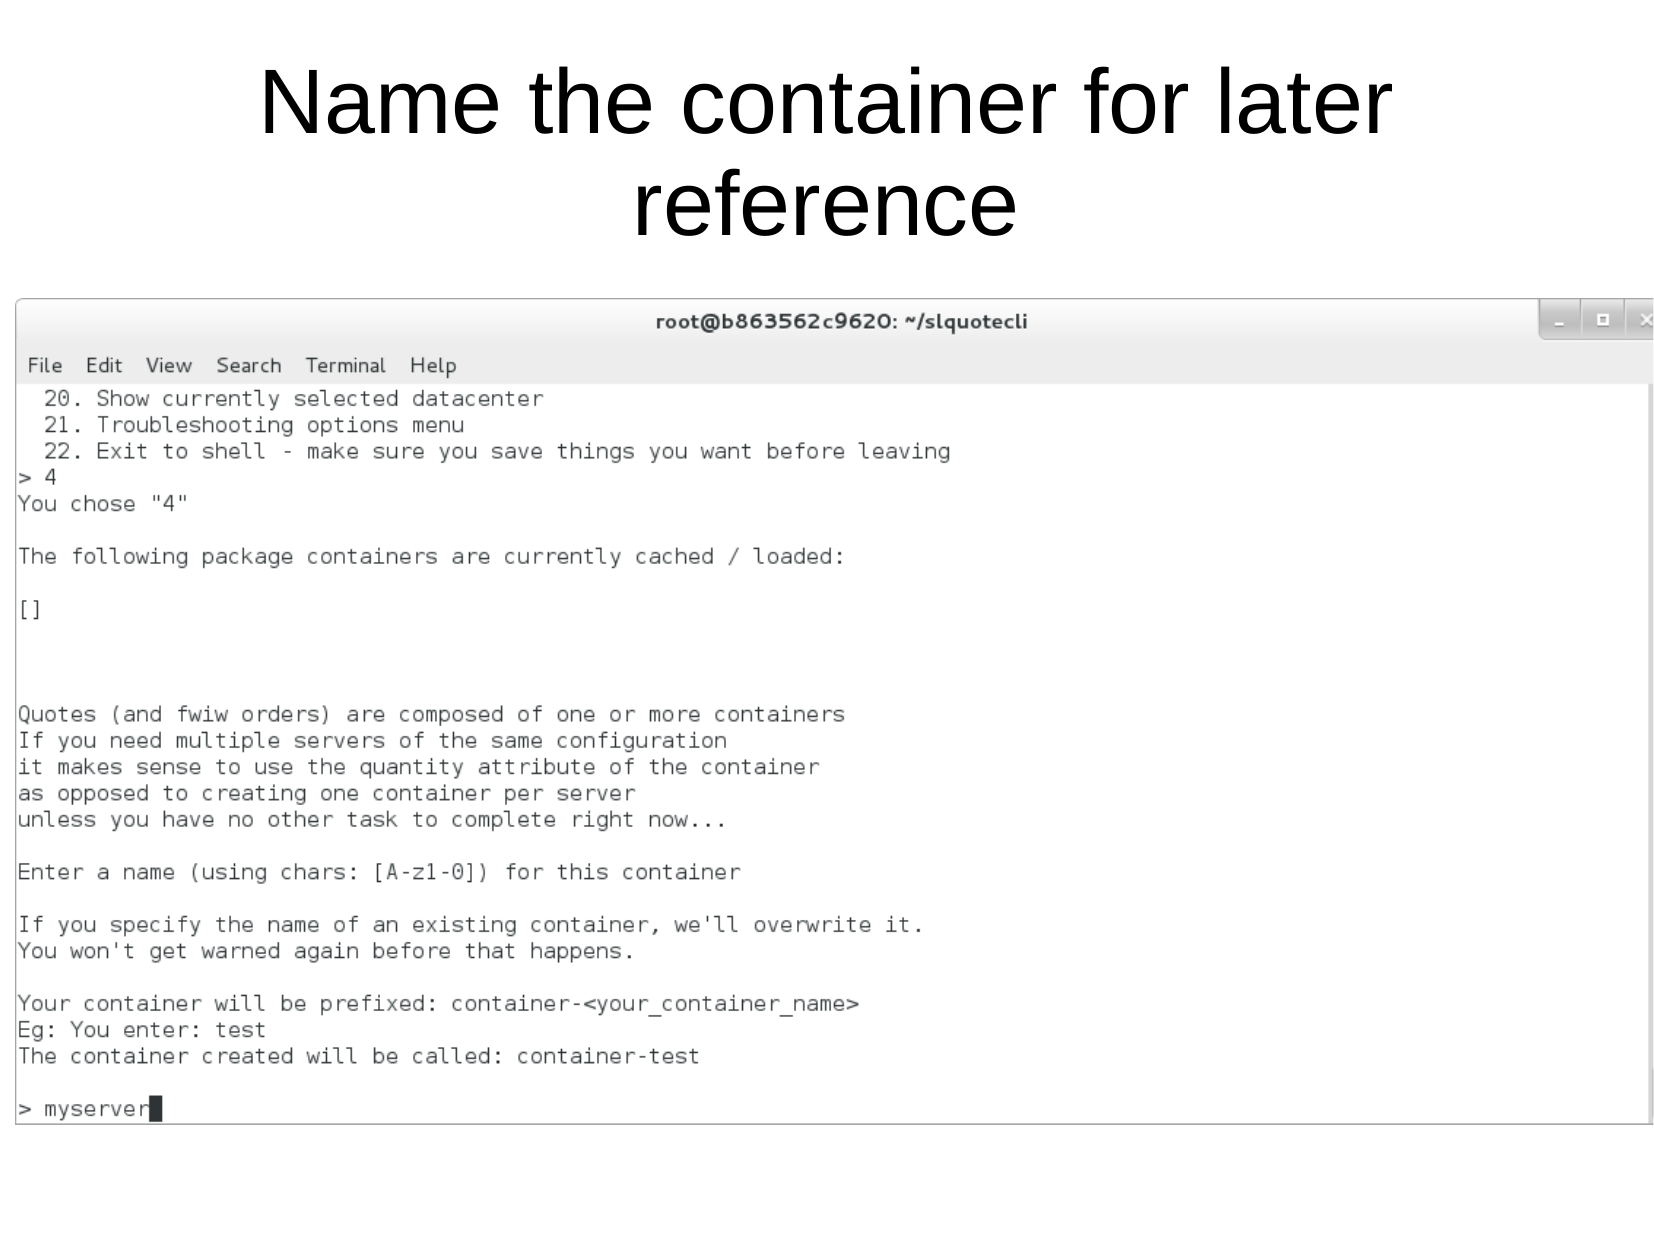

# Name the container for later reference